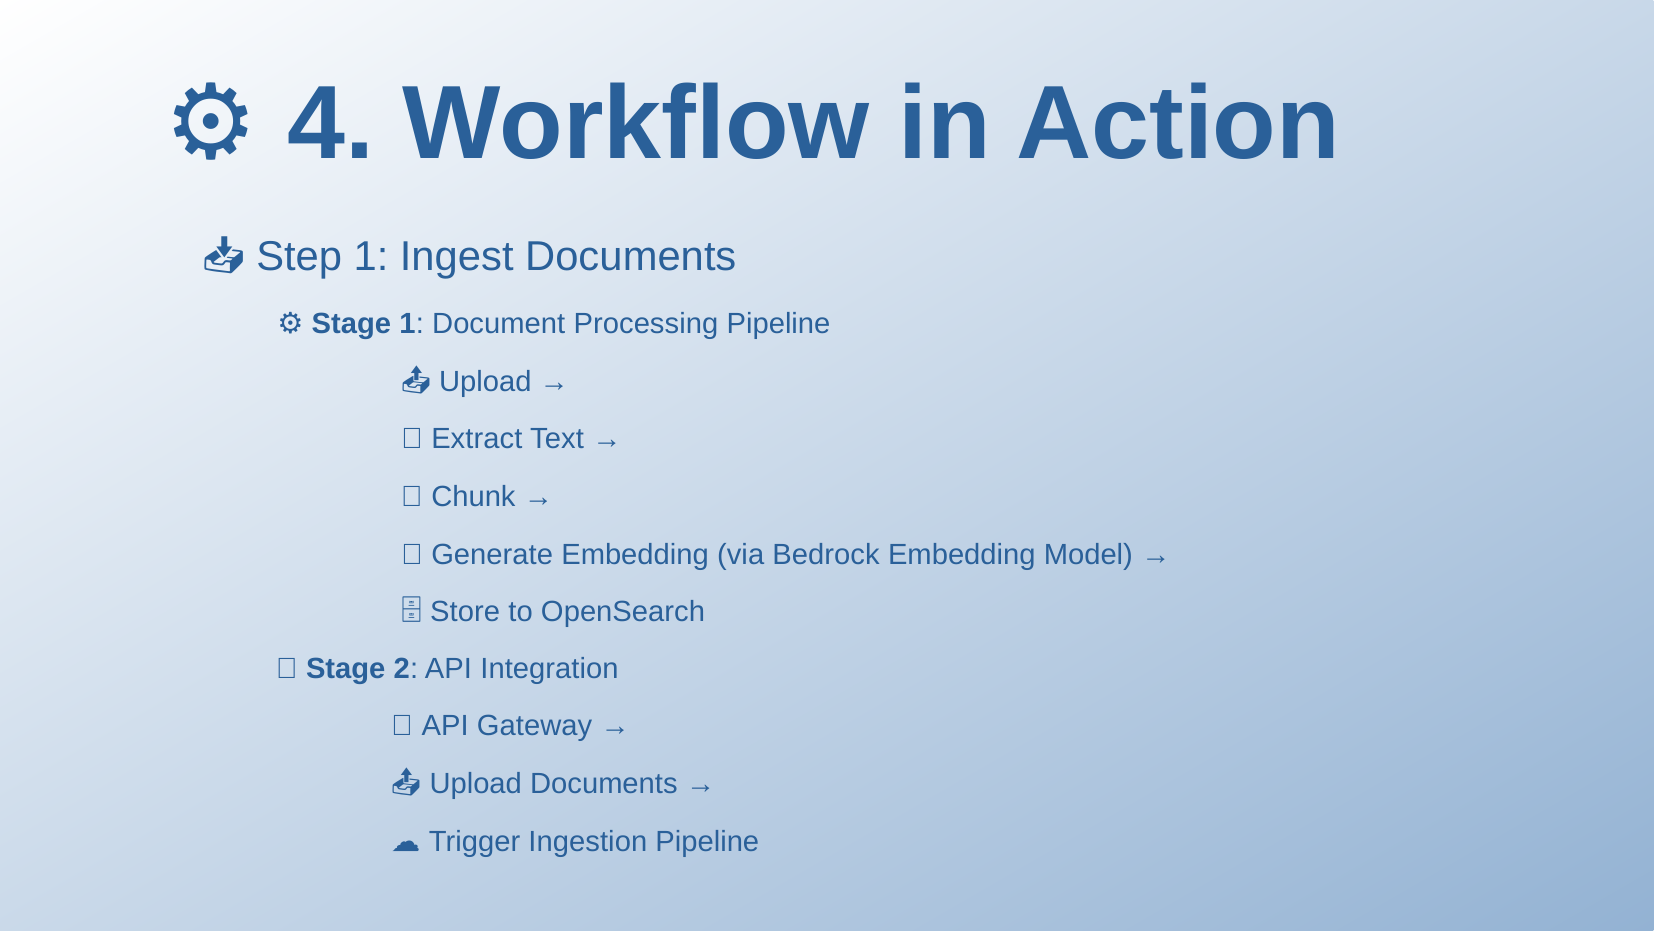

⚙️ 4. Workflow in Action
📥 Step 1: Ingest Documents
⚙️ Stage 1: Document Processing Pipeline
 📤 Upload →
 📄 Extract Text →
 🧩 Chunk →
 🧠 Generate Embedding (via Bedrock Embedding Model) →
 🗄️ Store to OpenSearch
🌐 Stage 2: API Integration
 🚪 API Gateway →
 📤 Upload Documents →
 ☁️ Trigger Ingestion Pipeline